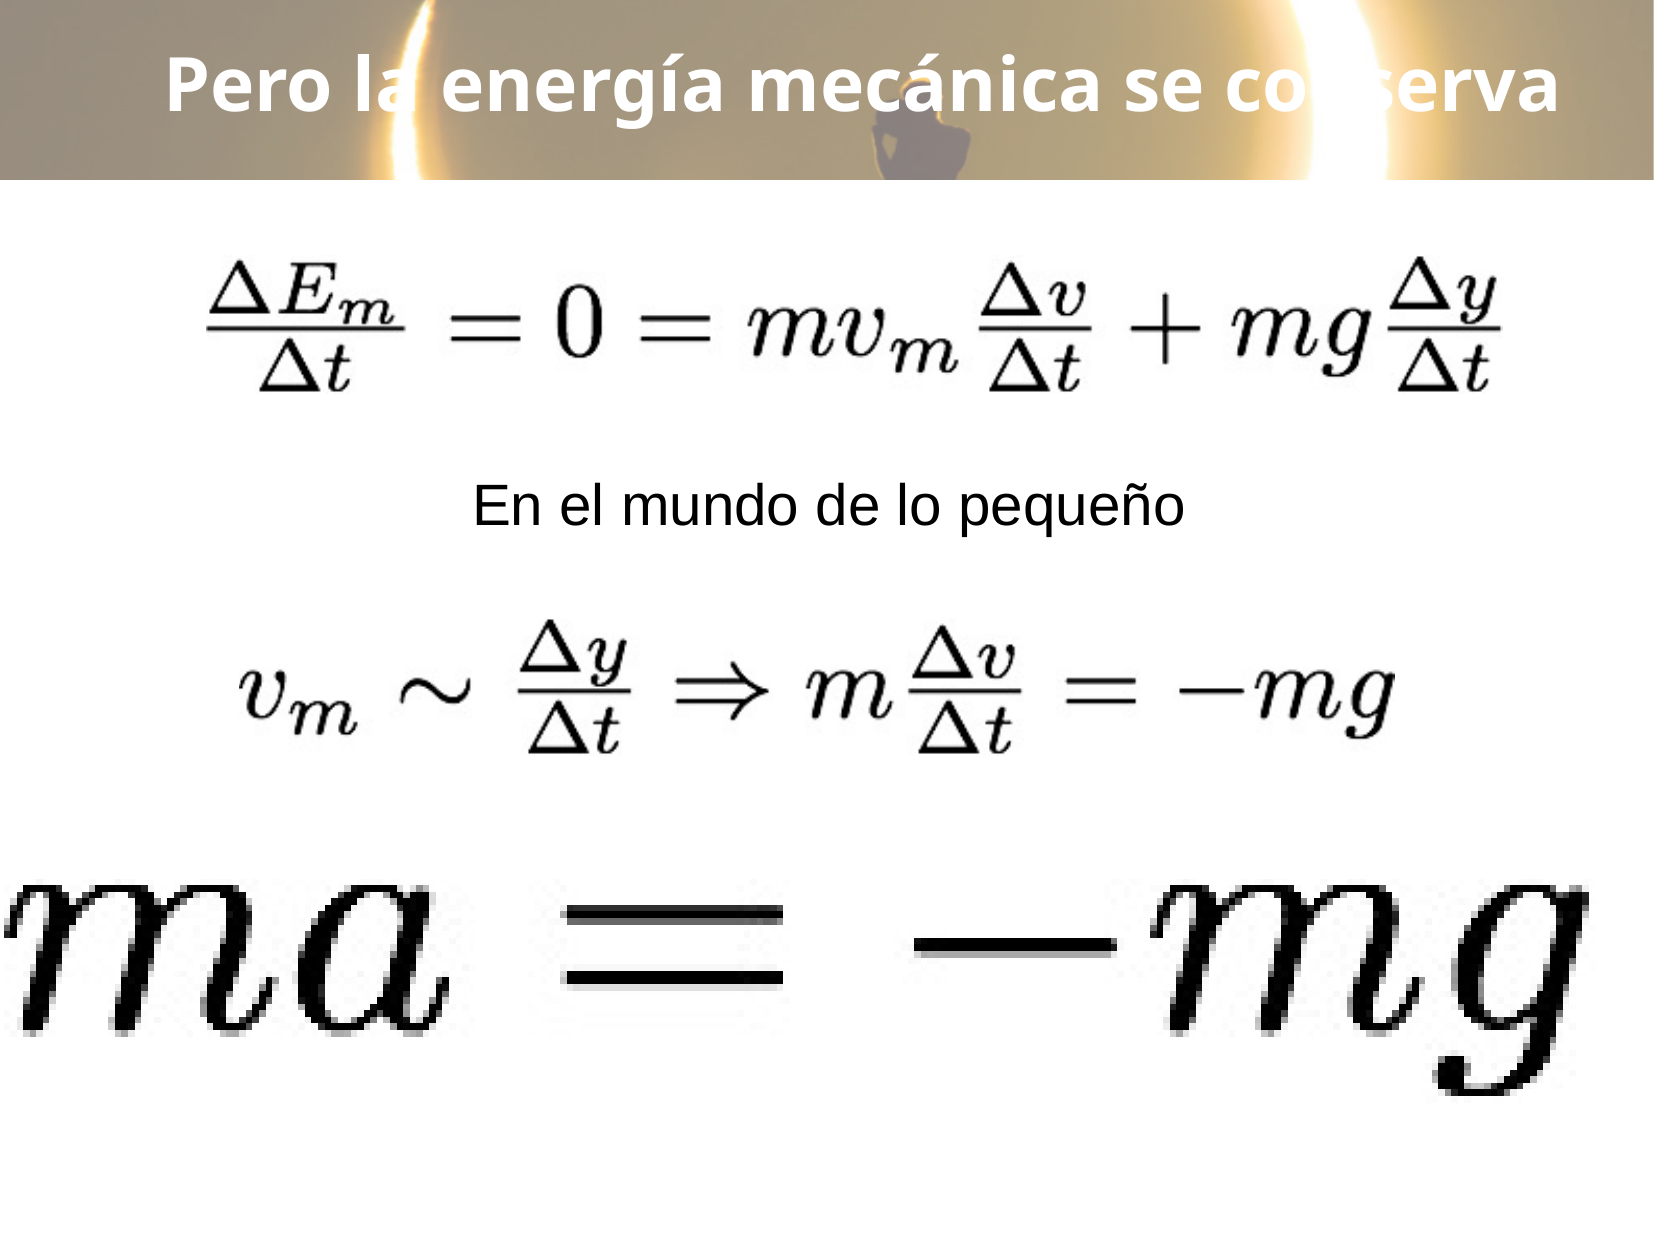

# Pero la energía mecánica se conserva
En el mundo de lo pequeño